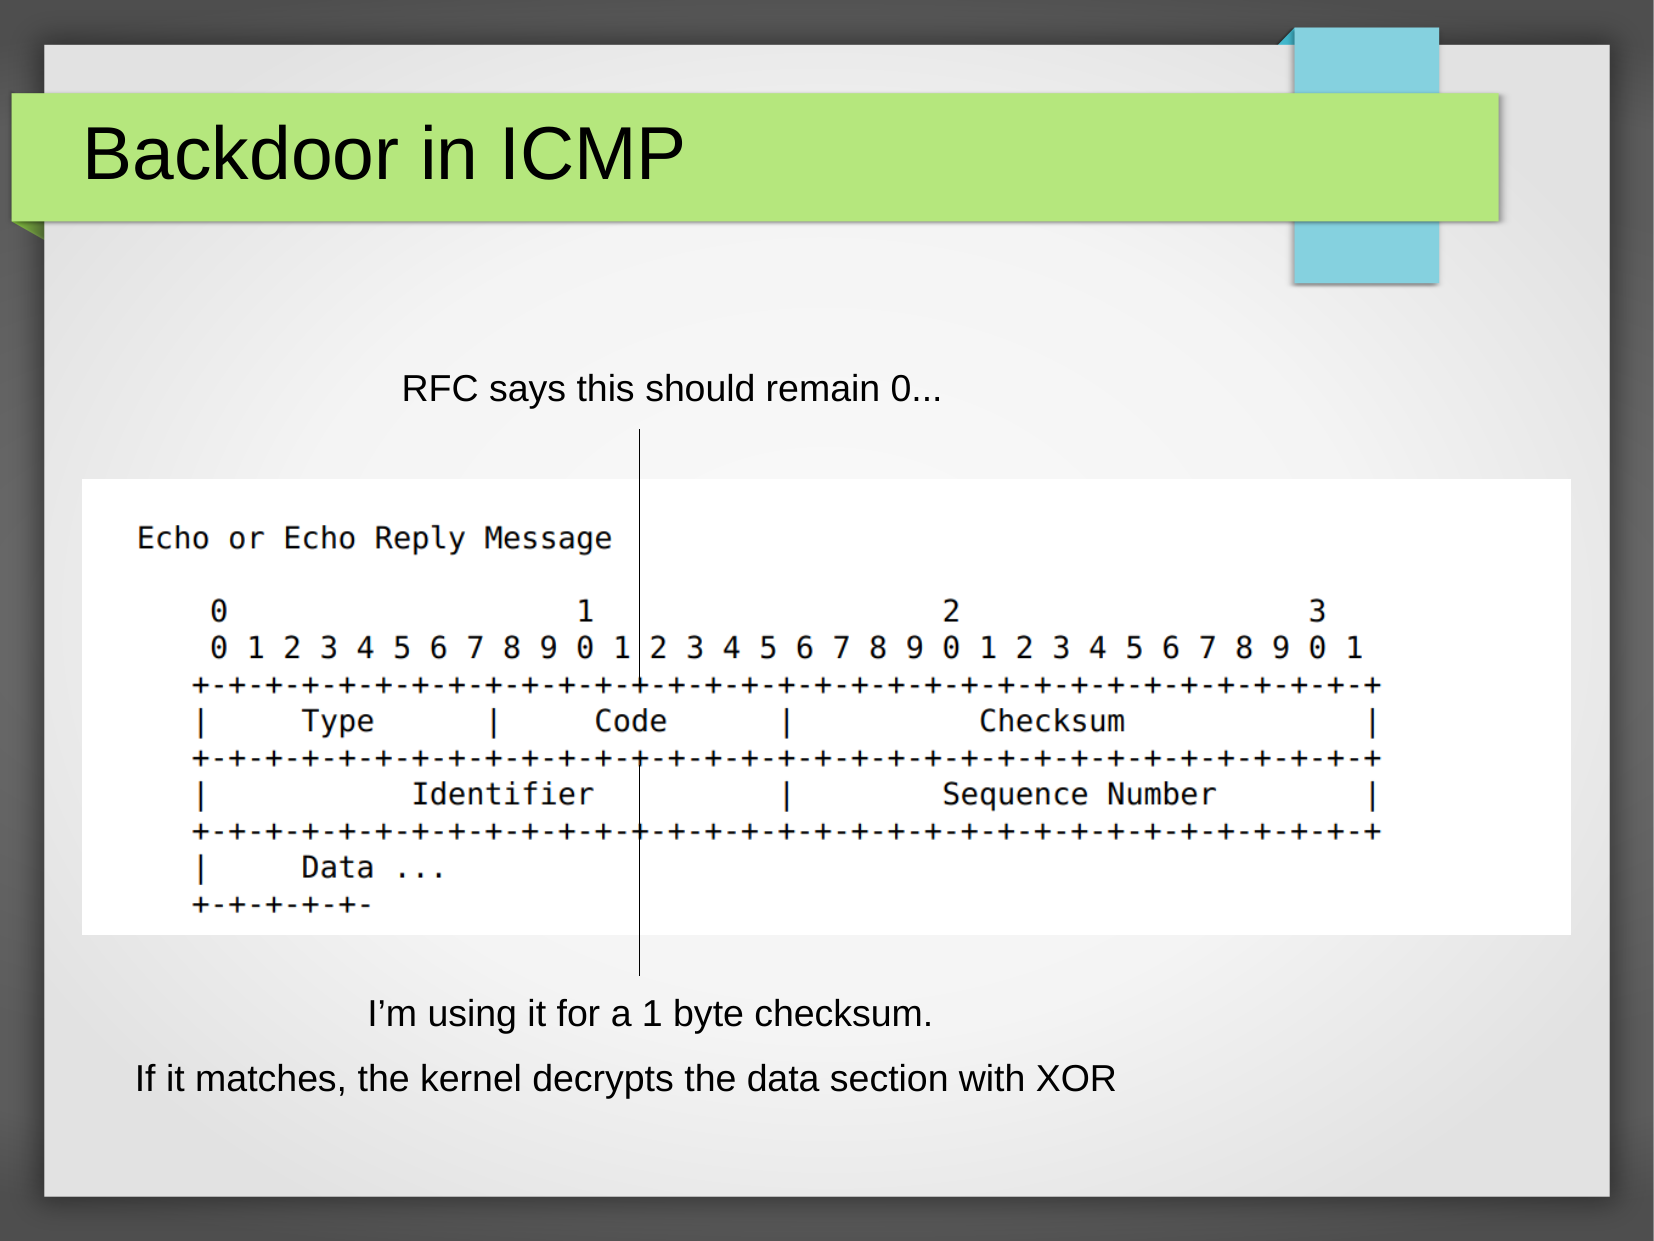

# Backdoor in ICMP
RFC says this should remain 0...
I’m using it for a 1 byte checksum.
If it matches, the kernel decrypts the data section with XOR